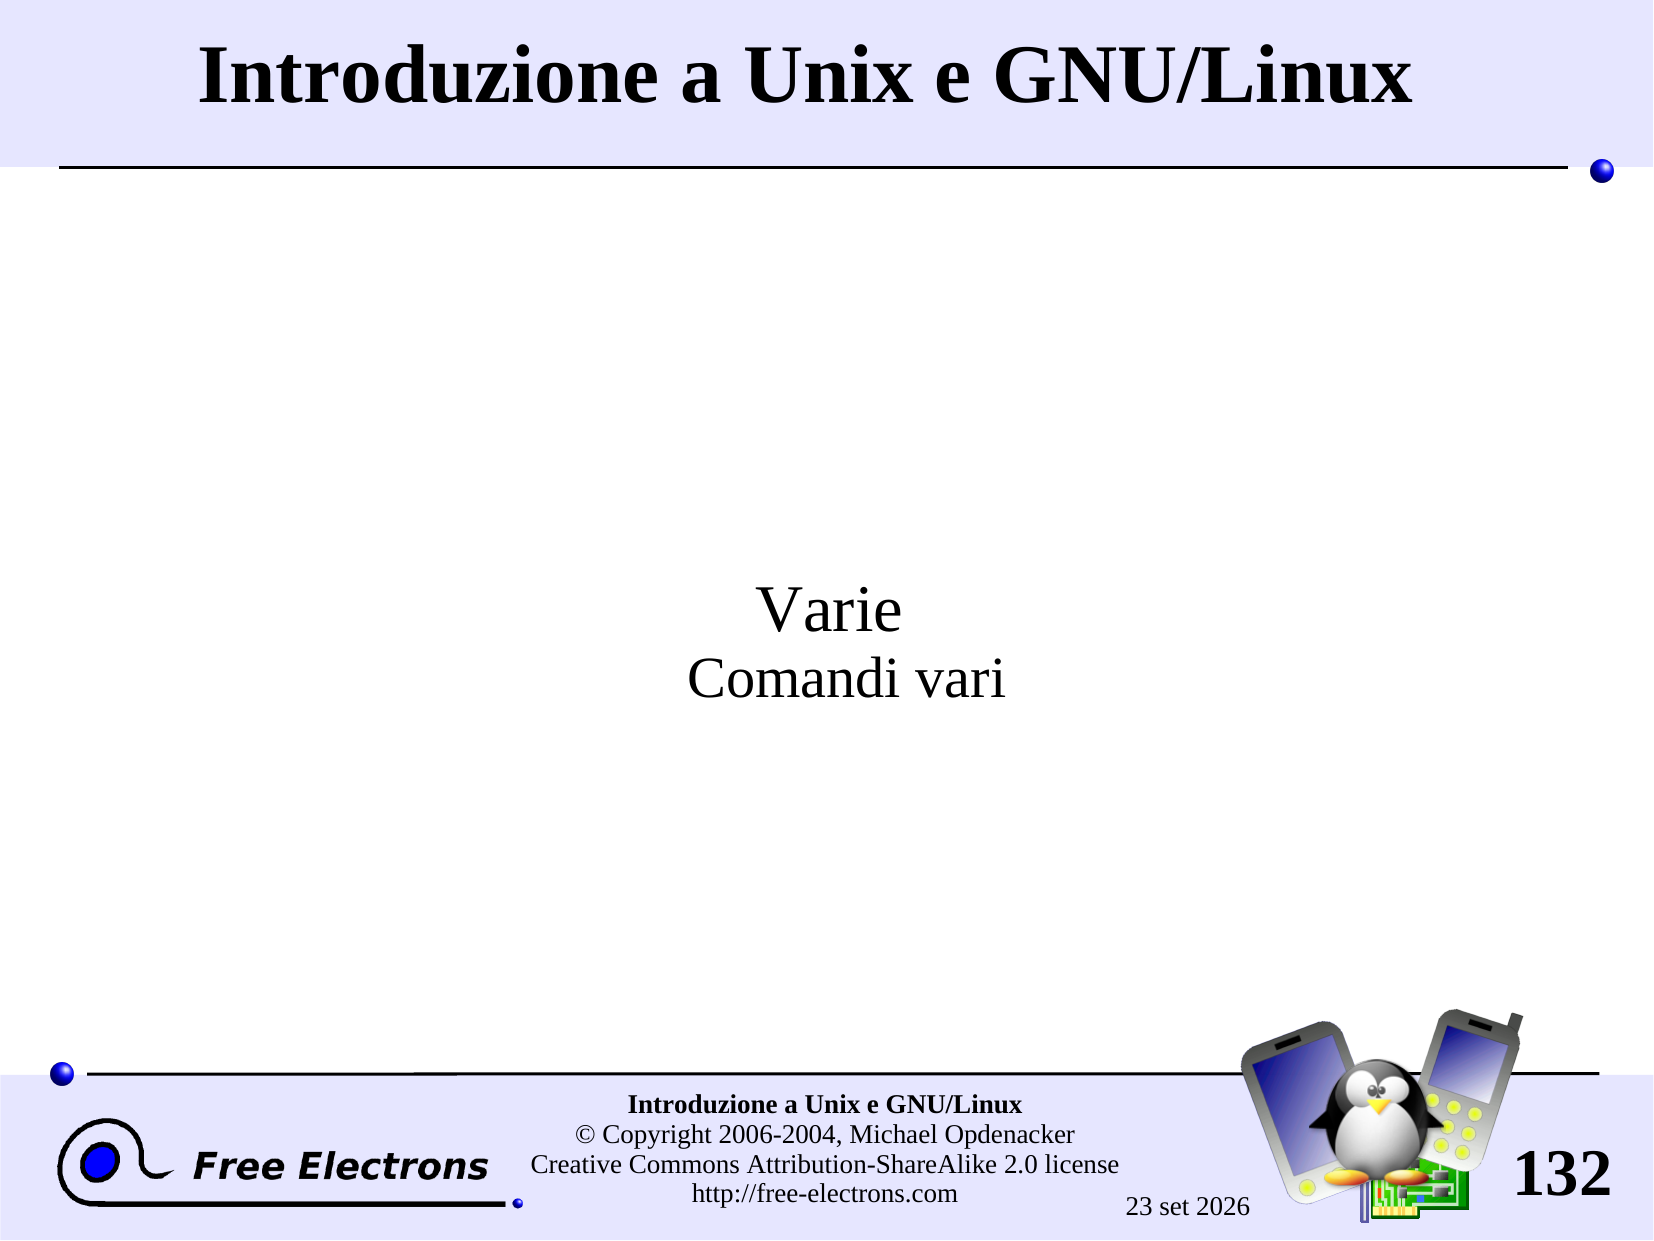

# Introduzione a Unix e GNU/Linux
Varie
Comandi vari